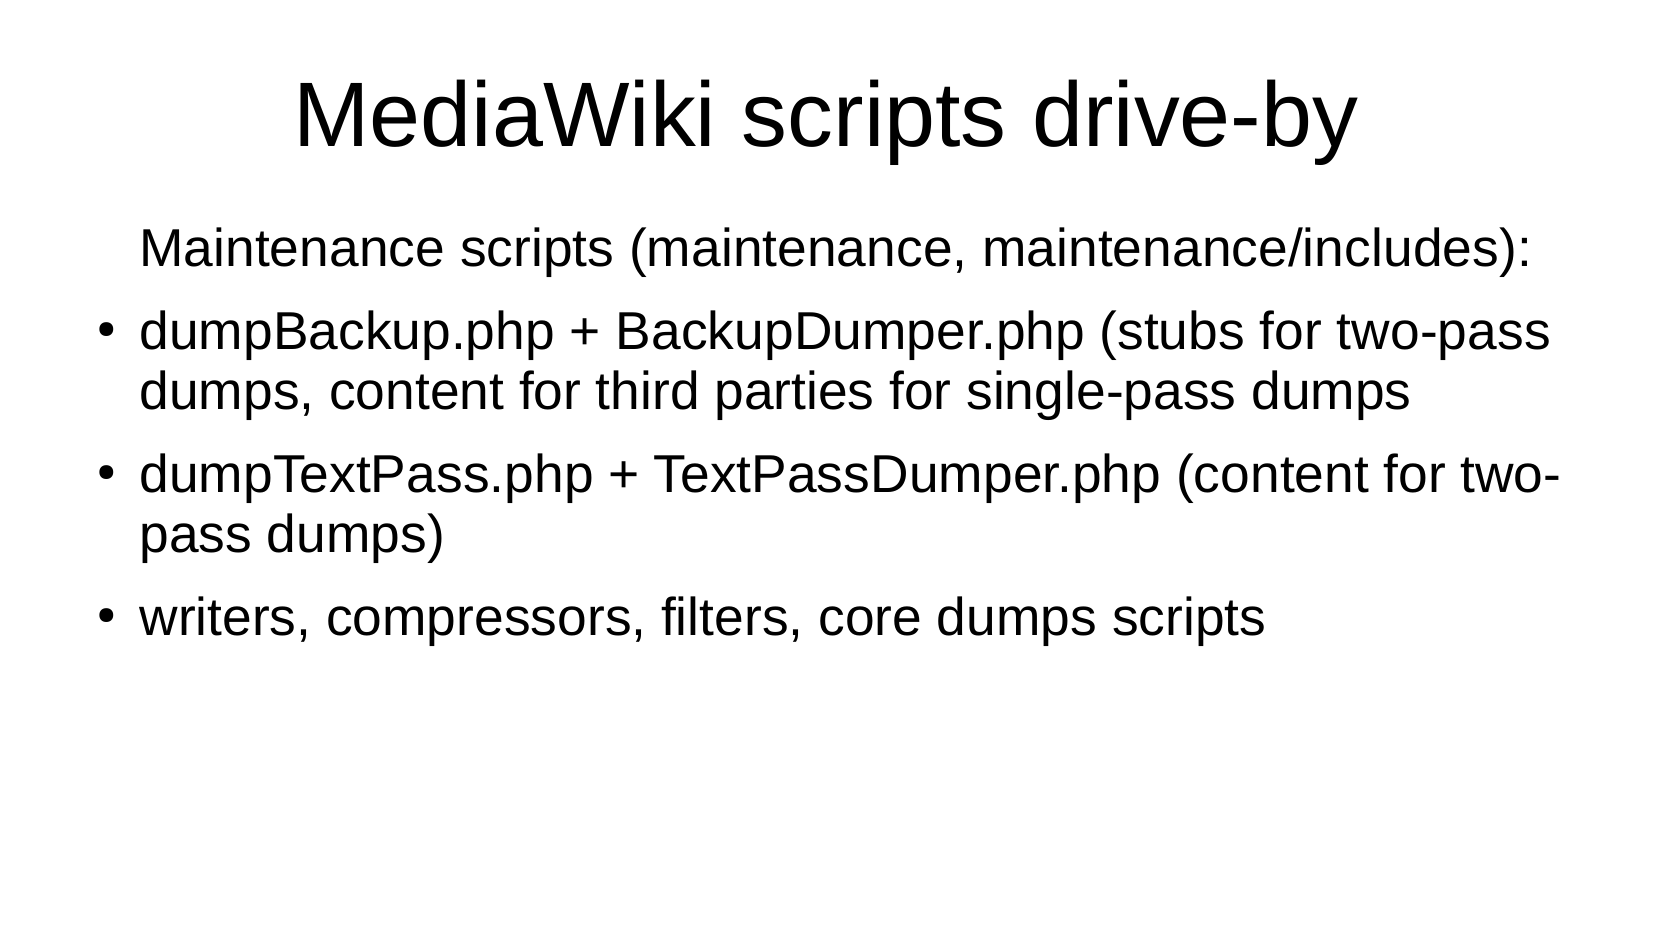

# MediaWiki scripts drive-by
Maintenance scripts (maintenance, maintenance/includes):
dumpBackup.php + BackupDumper.php (stubs for two-pass dumps, content for third parties for single-pass dumps
dumpTextPass.php + TextPassDumper.php (content for two-pass dumps)
writers, compressors, filters, core dumps scripts